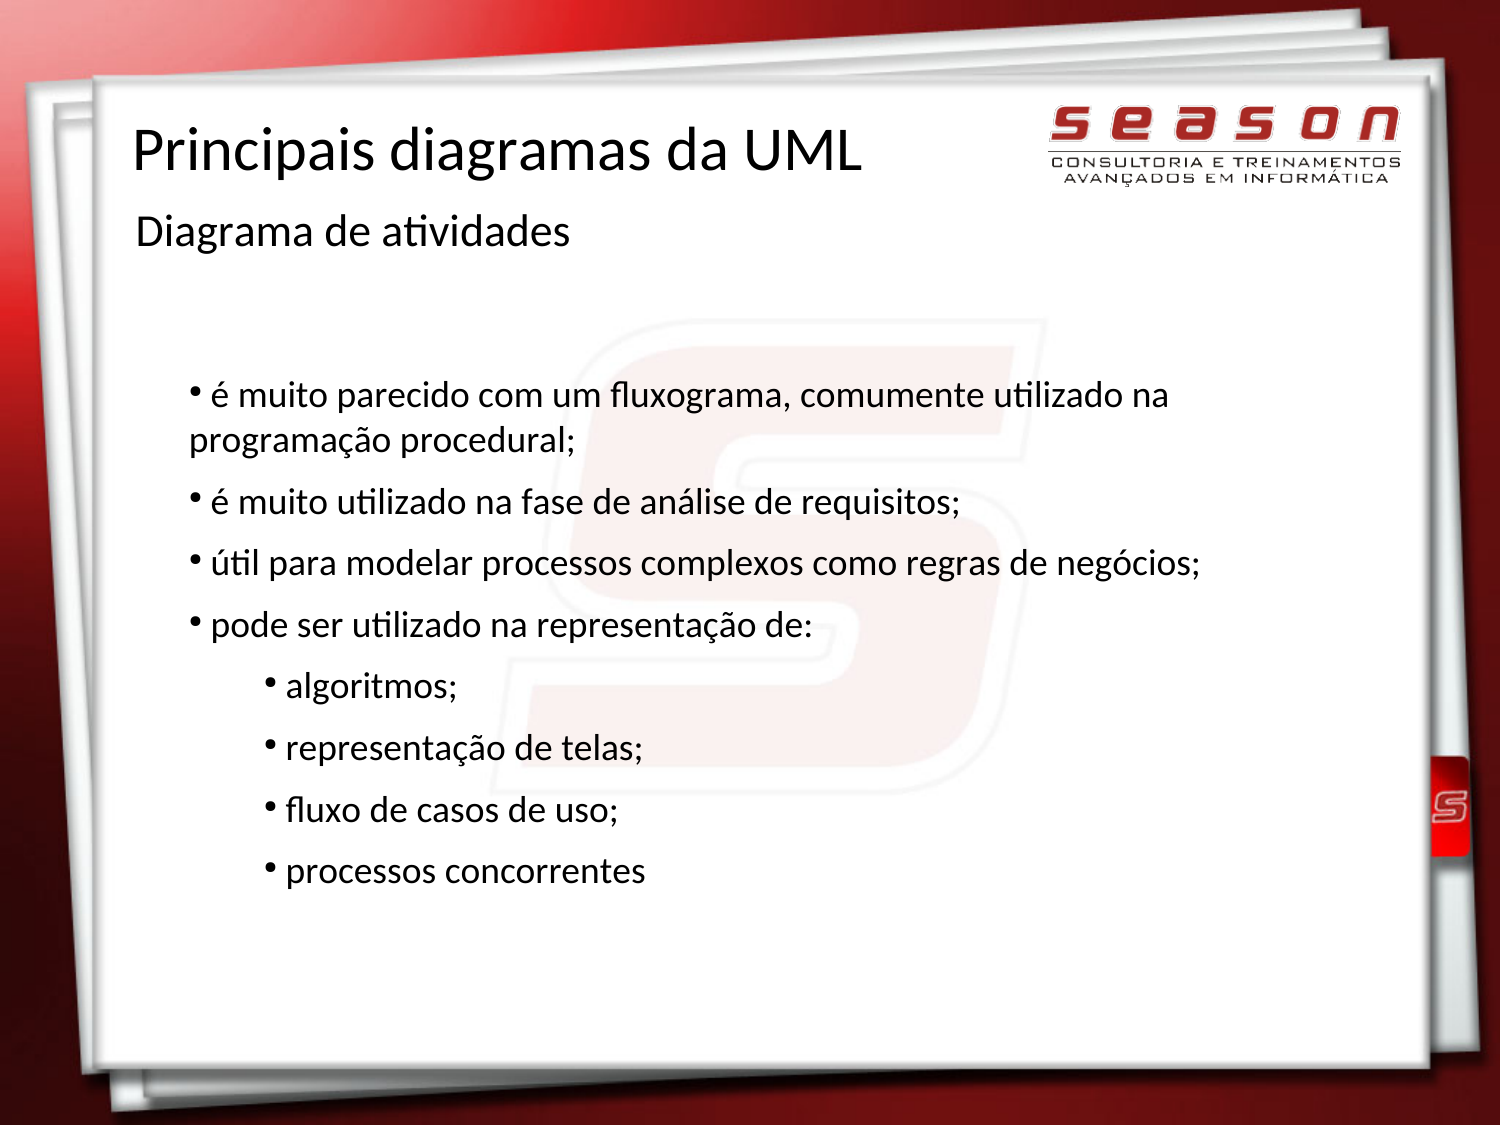

# Principais diagramas da UML
Diagrama de atividades
 é muito parecido com um fluxograma, comumente utilizado na programação procedural;
 é muito utilizado na fase de análise de requisitos;
 útil para modelar processos complexos como regras de negócios;
 pode ser utilizado na representação de:
 algoritmos;
 representação de telas;
 fluxo de casos de uso;
 processos concorrentes